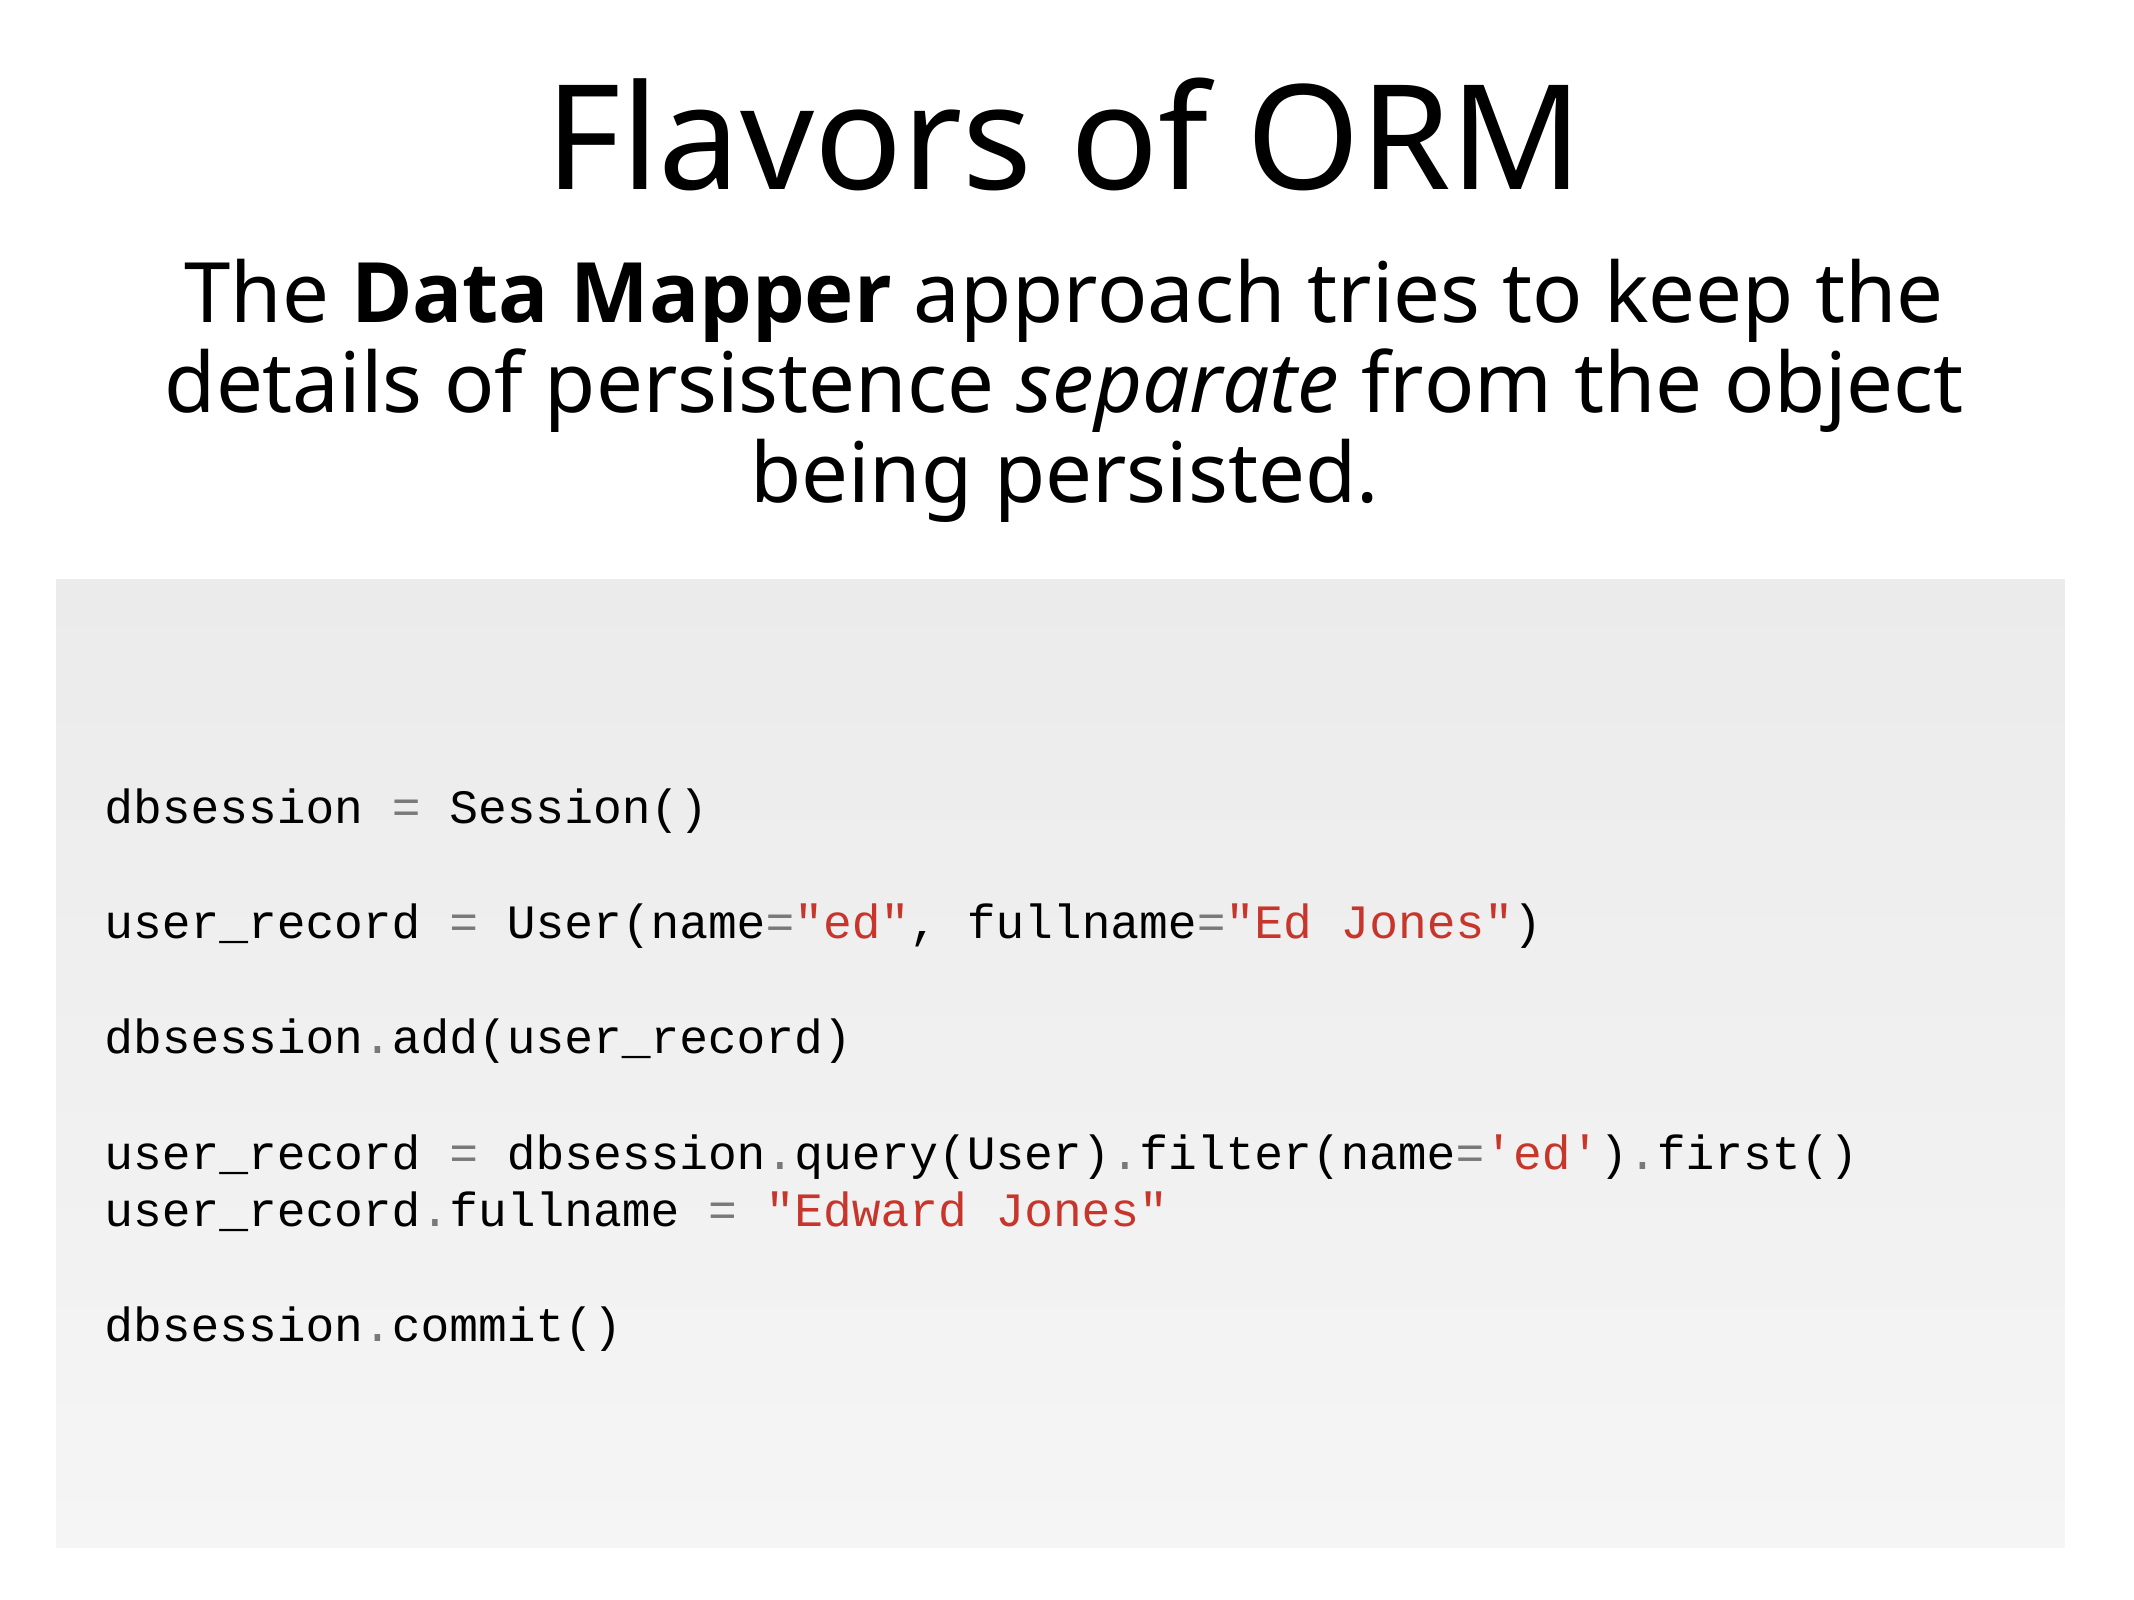

# Flavors of ORM
The Data Mapper approach tries to keep the details of persistence separate from the object being persisted.
dbsession = Session()
user_record = User(name="ed", fullname="Ed Jones")
dbsession.add(user_record)
user_record = dbsession.query(User).filter(name='ed').first()
user_record.fullname = "Edward Jones"
dbsession.commit()